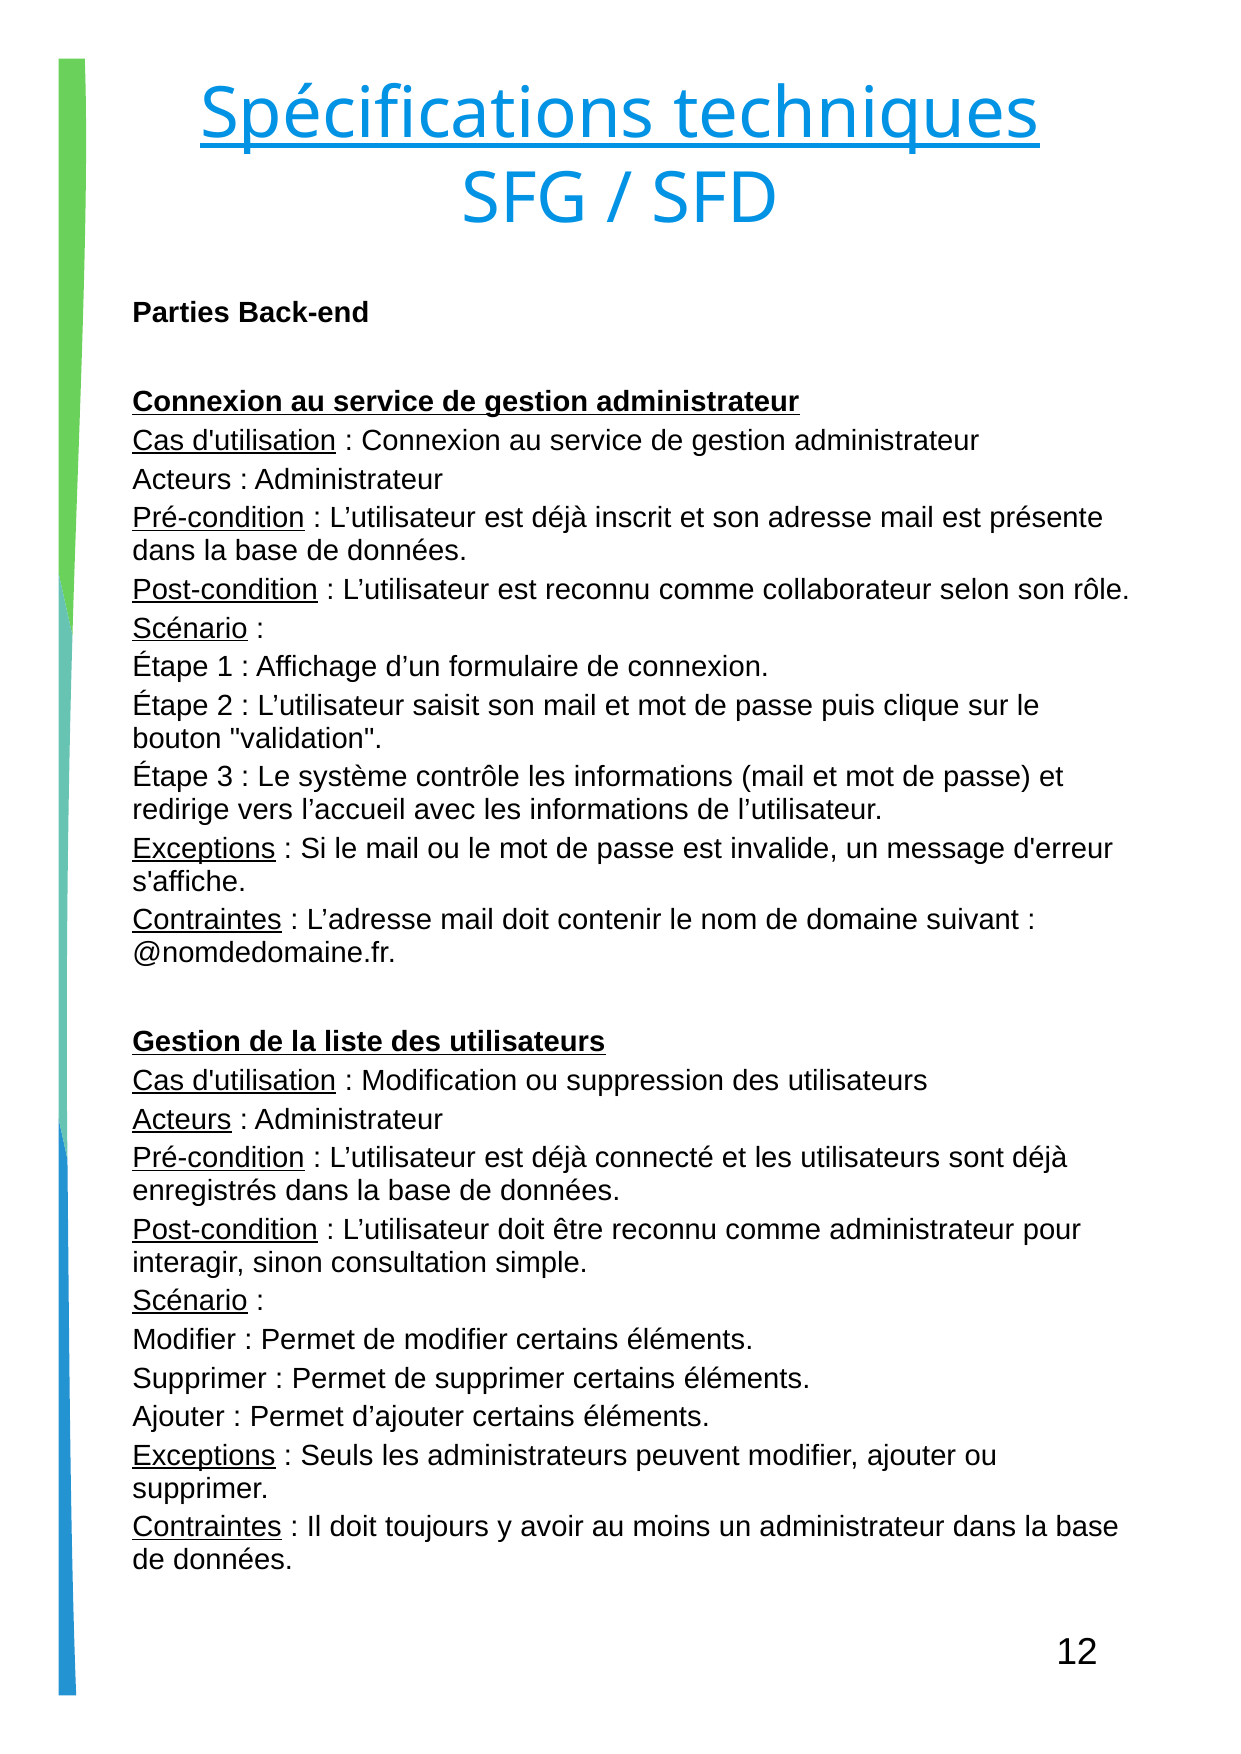

Spécifications techniques
SFG / SFD
Parties Back-end
Connexion au service de gestion administrateur
Cas d'utilisation : Connexion au service de gestion administrateur
Acteurs : Administrateur
Pré-condition : L’utilisateur est déjà inscrit et son adresse mail est présente dans la base de données.
Post-condition : L’utilisateur est reconnu comme collaborateur selon son rôle.
Scénario :
Étape 1 : Affichage d’un formulaire de connexion.
Étape 2 : L’utilisateur saisit son mail et mot de passe puis clique sur le bouton "validation".
Étape 3 : Le système contrôle les informations (mail et mot de passe) et redirige vers l’accueil avec les informations de l’utilisateur.
Exceptions : Si le mail ou le mot de passe est invalide, un message d'erreur s'affiche.
Contraintes : L’adresse mail doit contenir le nom de domaine suivant : @nomdedomaine.fr.
Gestion de la liste des utilisateurs
Cas d'utilisation : Modification ou suppression des utilisateurs
Acteurs : Administrateur
Pré-condition : L’utilisateur est déjà connecté et les utilisateurs sont déjà enregistrés dans la base de données.
Post-condition : L’utilisateur doit être reconnu comme administrateur pour interagir, sinon consultation simple.
Scénario :
Modifier : Permet de modifier certains éléments.
Supprimer : Permet de supprimer certains éléments.
Ajouter : Permet d’ajouter certains éléments.
Exceptions : Seuls les administrateurs peuvent modifier, ajouter ou supprimer.
Contraintes : Il doit toujours y avoir au moins un administrateur dans la base de données.